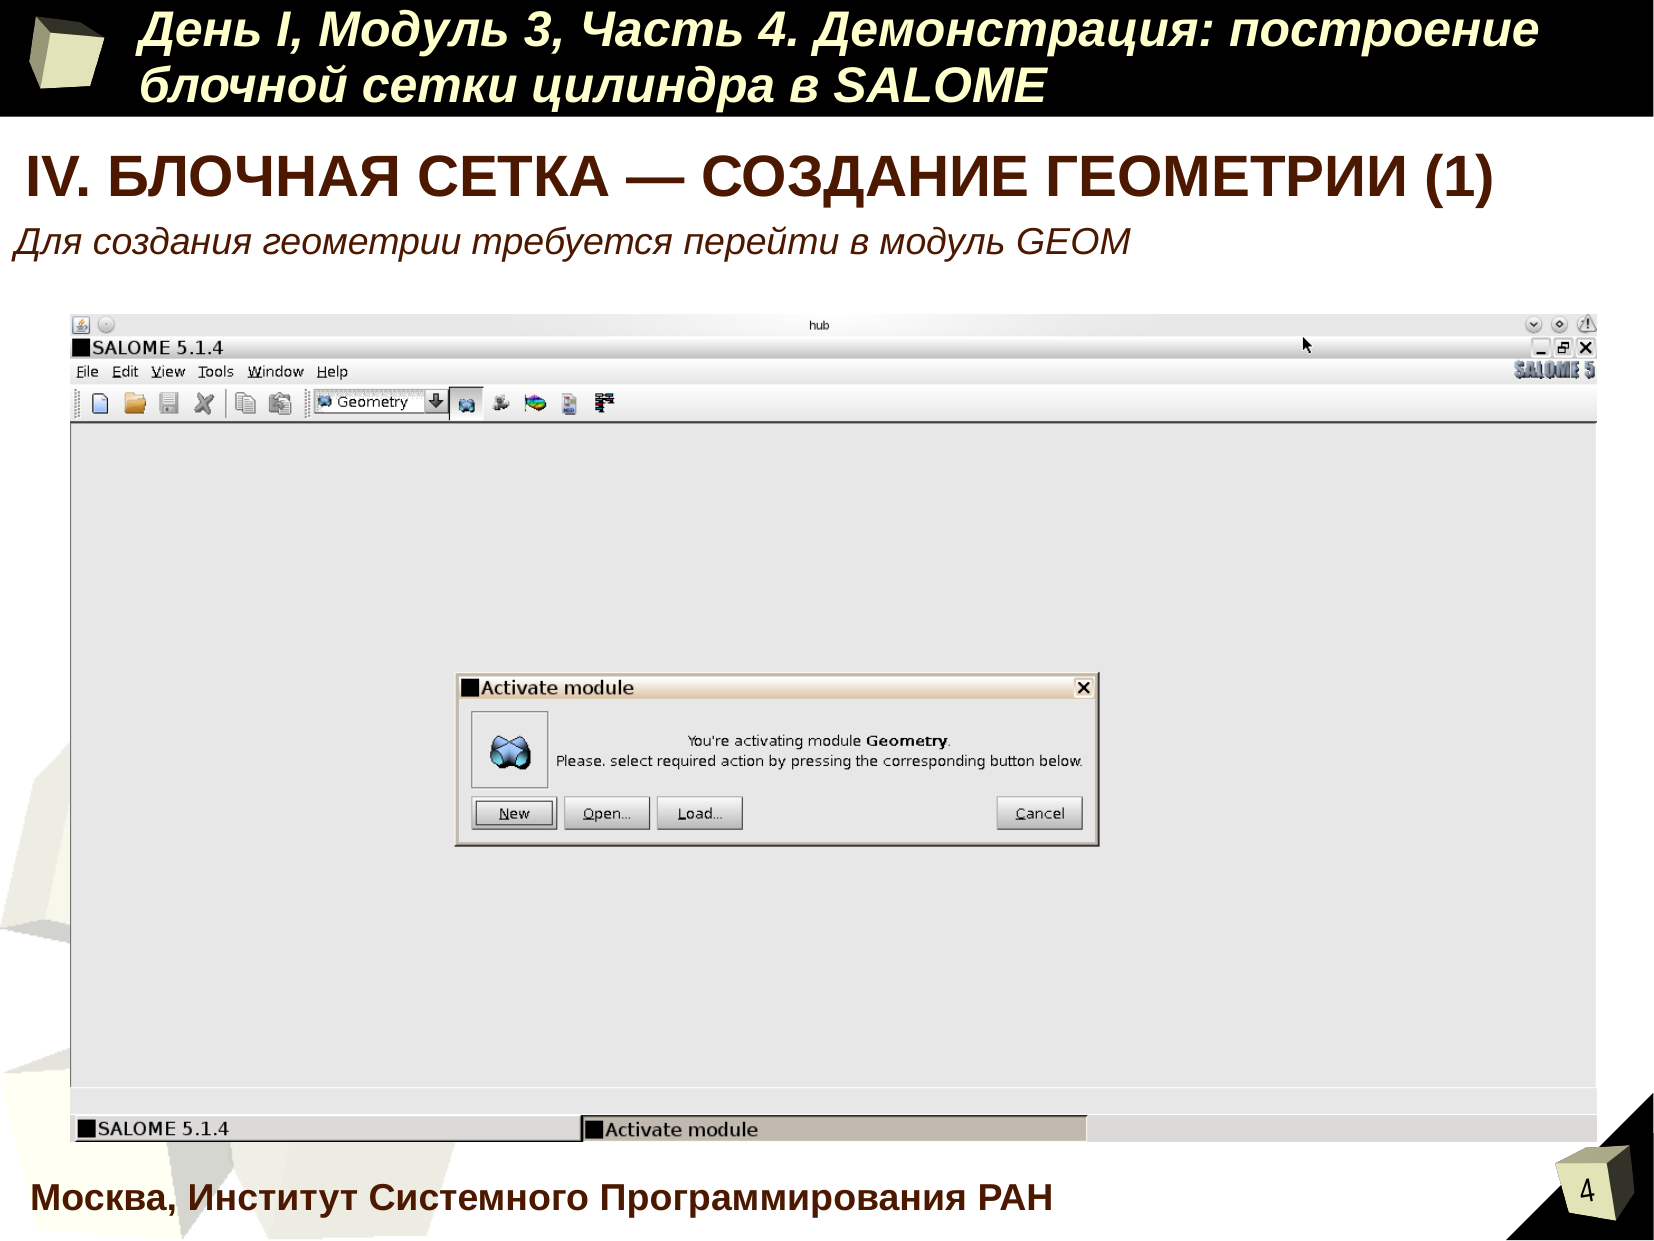

IV. БЛОЧНАЯ СЕТКА — СОЗДАНИЕ ГЕОМЕТРИИ (1)
Для создания геометрии требуется перейти в модуль GEOM